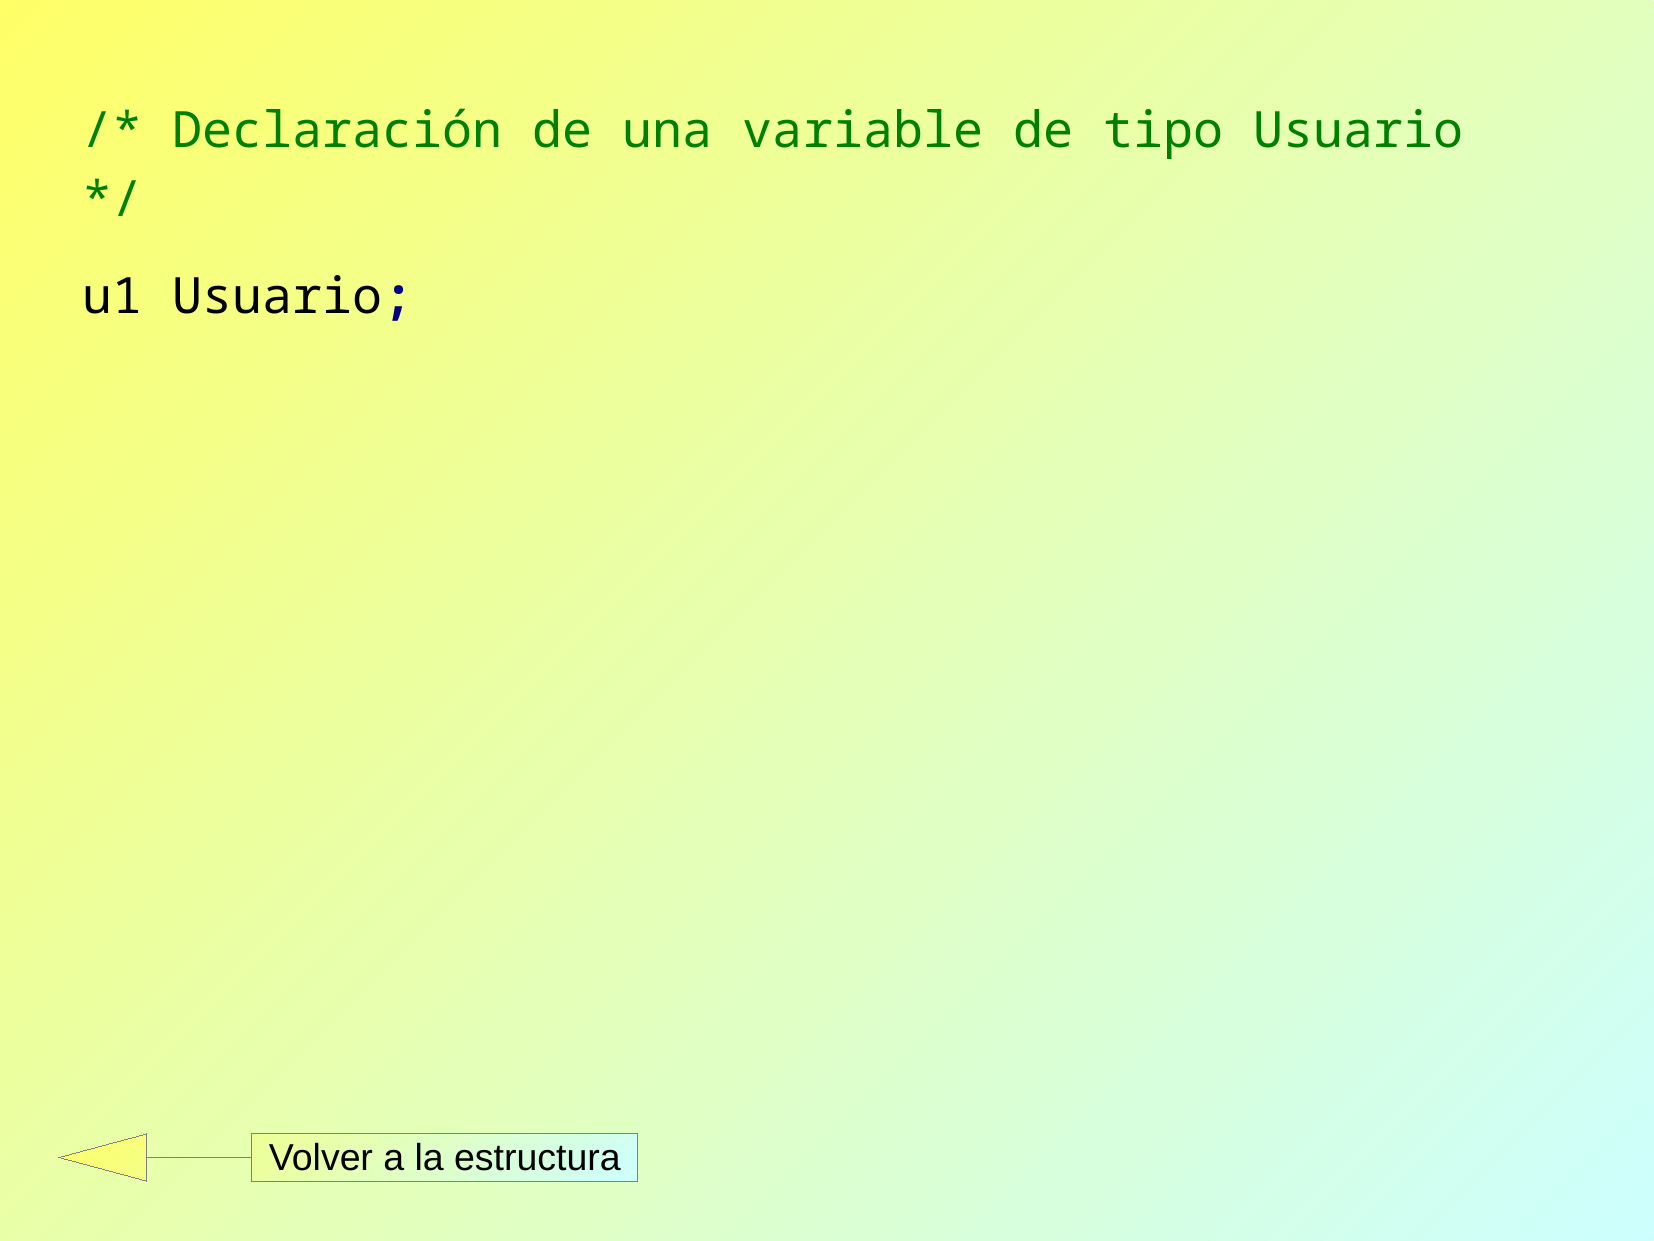

# /* Declaración de una variable de tipo Usuario */
u1 Usuario;
Volver a la estructura